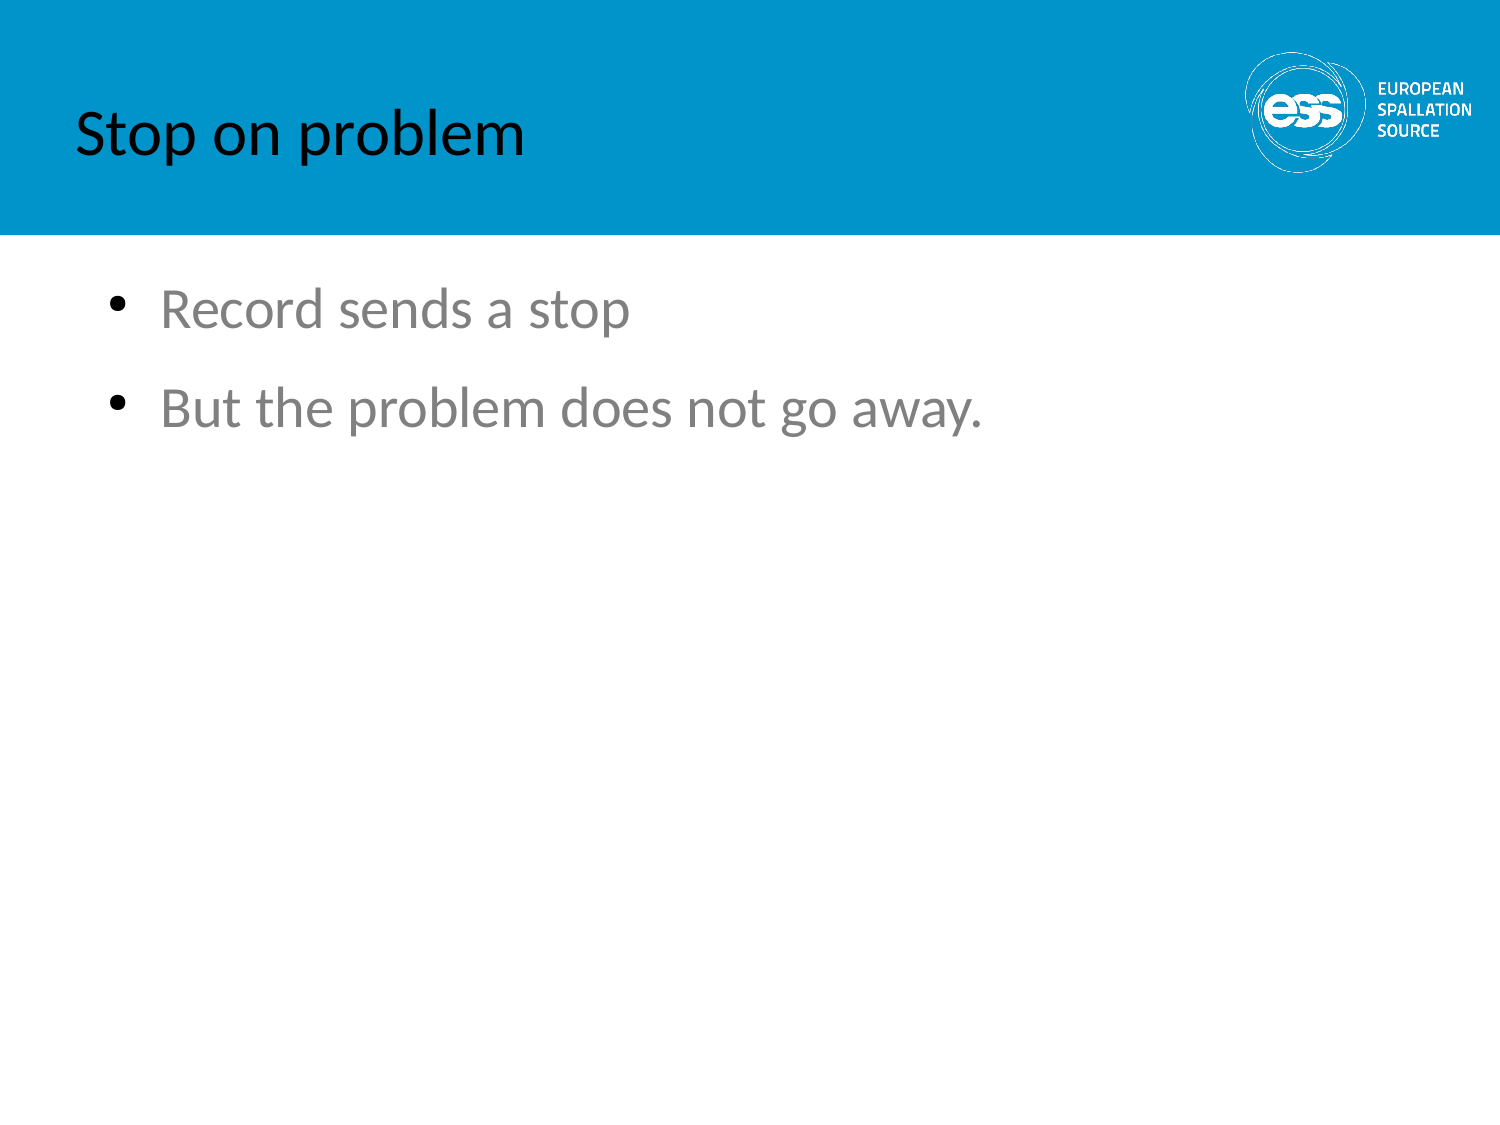

# Stop on problem
Record sends a stop
But the problem does not go away.